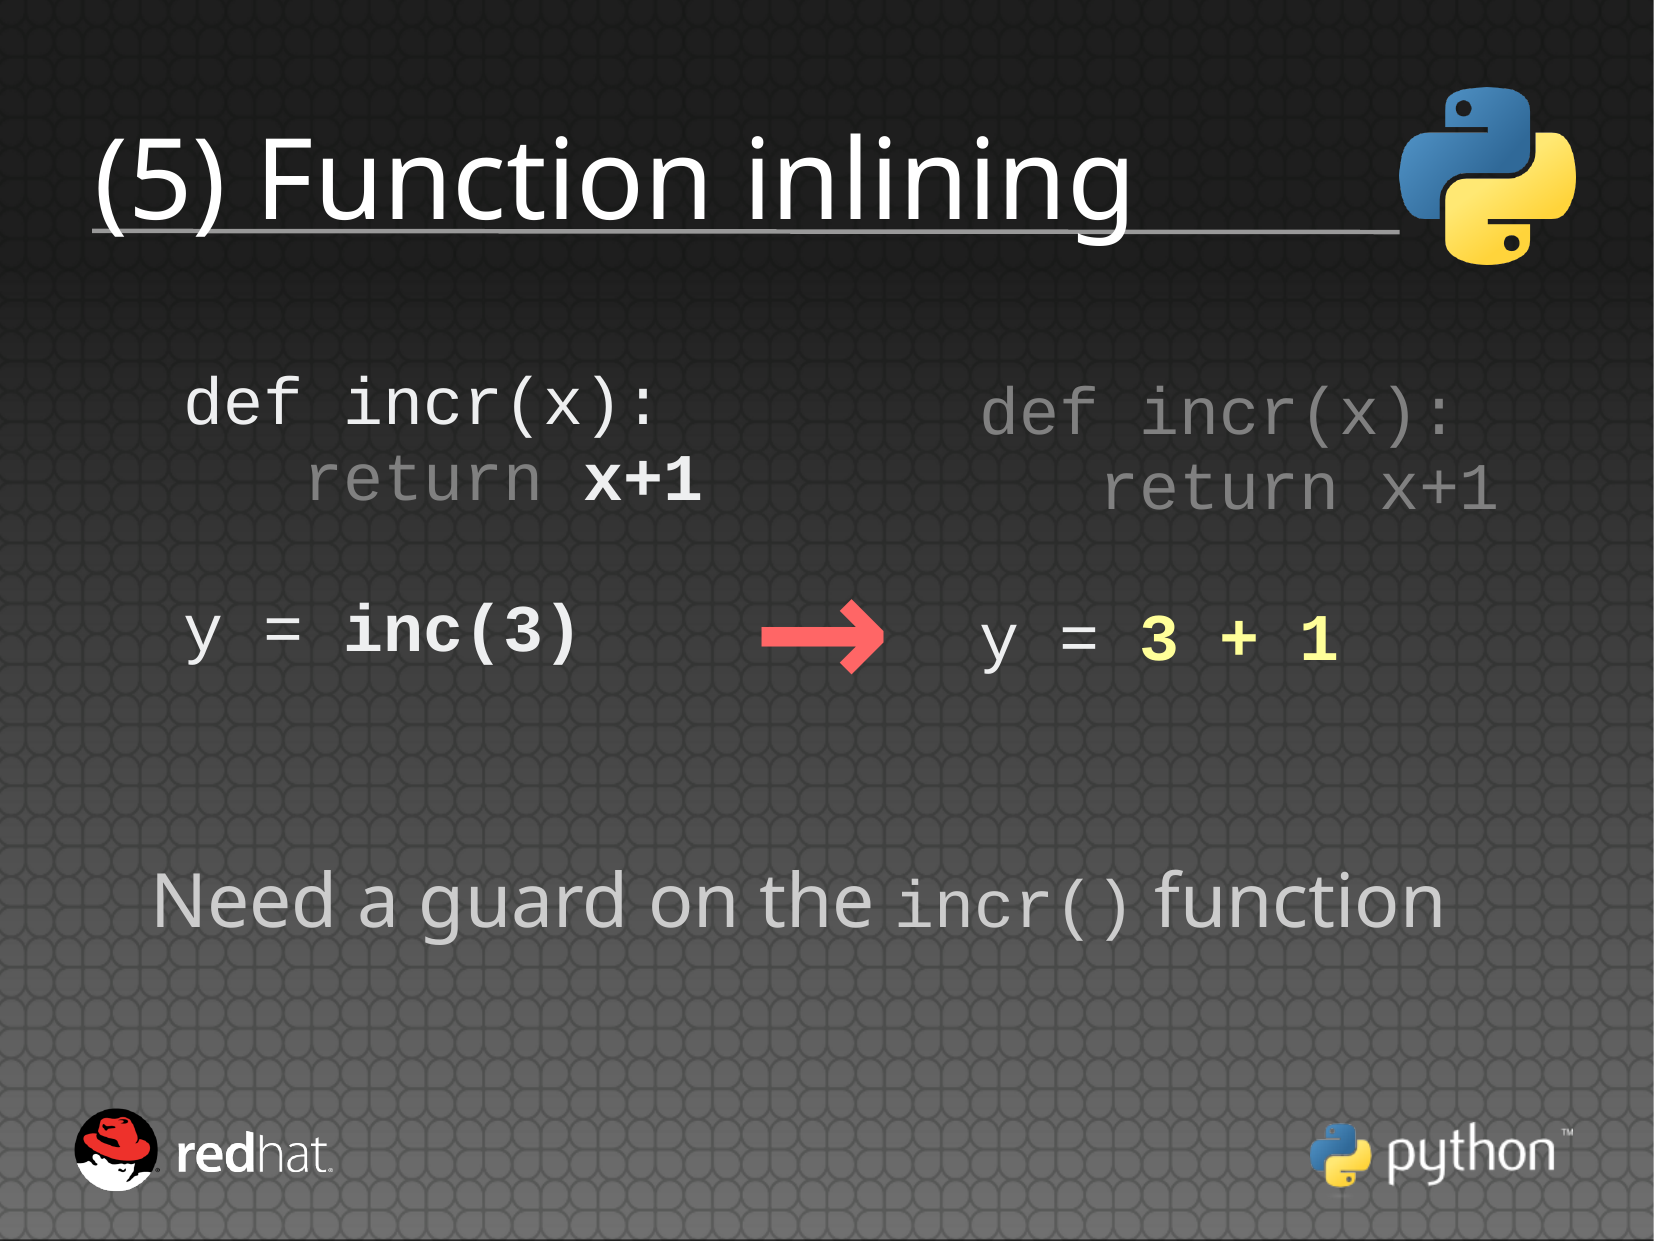

(5) Function inlining
# def incr(x): return x+1 y = inc(3)
def incr(x):
 return x+1
y = 3 + 1
→
Need a guard on the incr() function